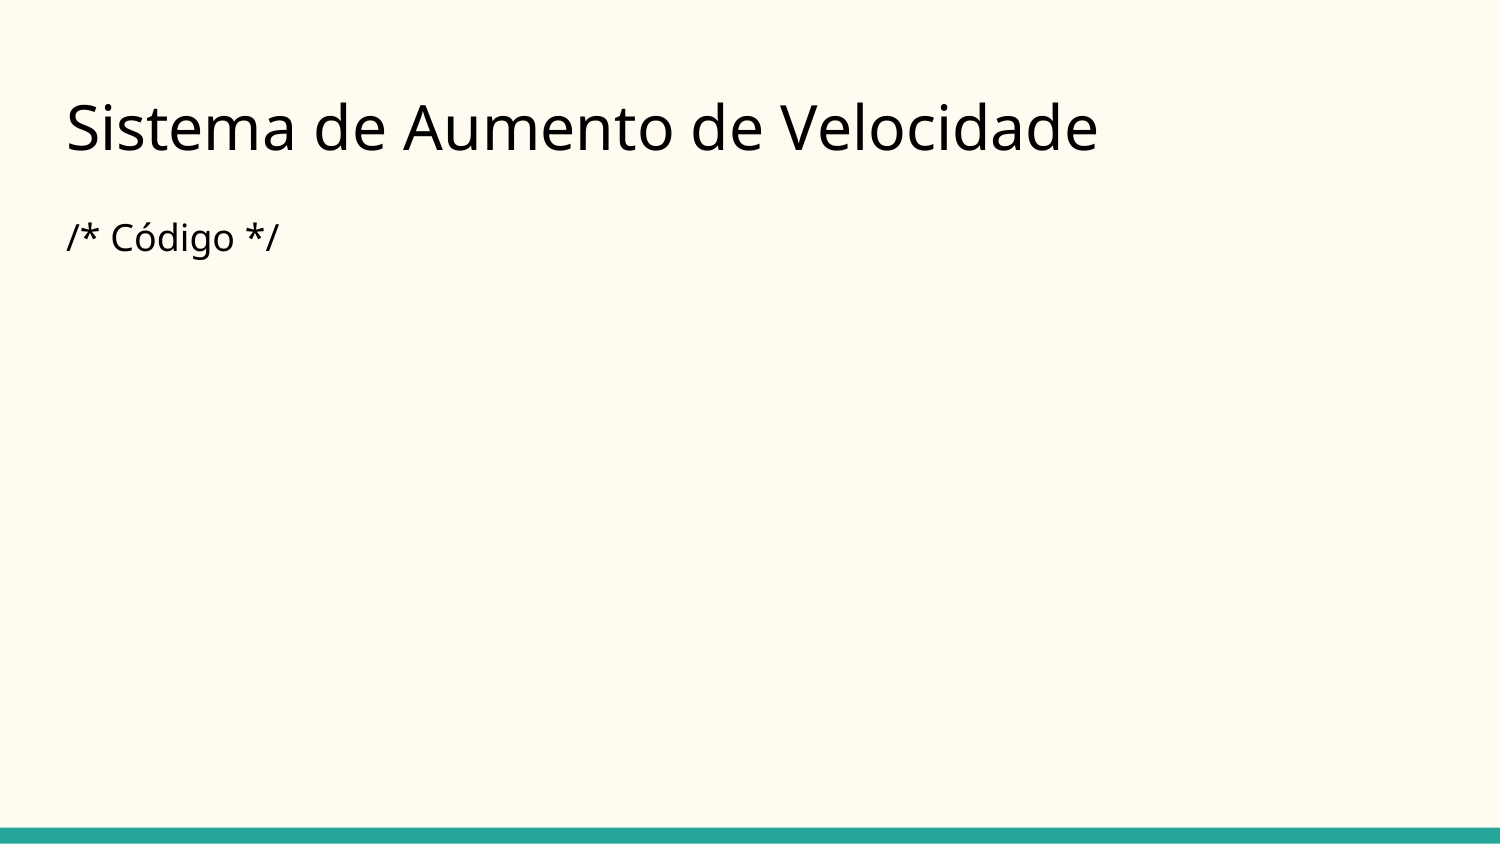

# Sistema de Aumento de Velocidade
/* Código */